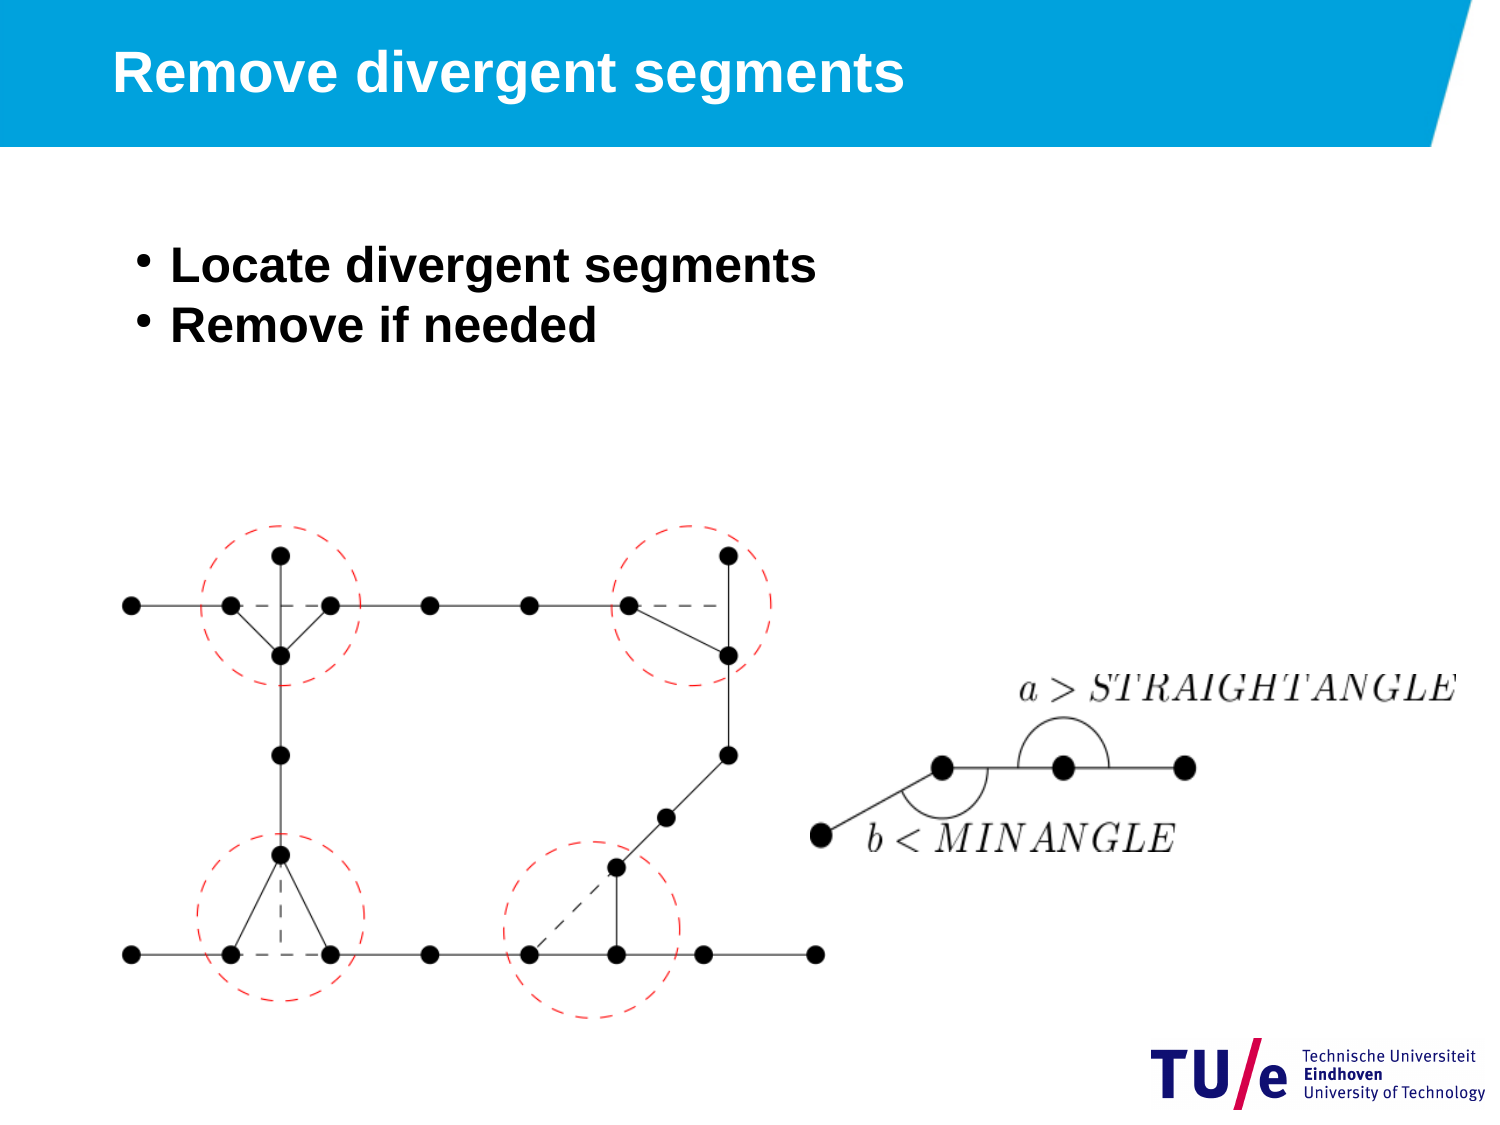

Remove divergent segments
Locate divergent segments
Remove if needed